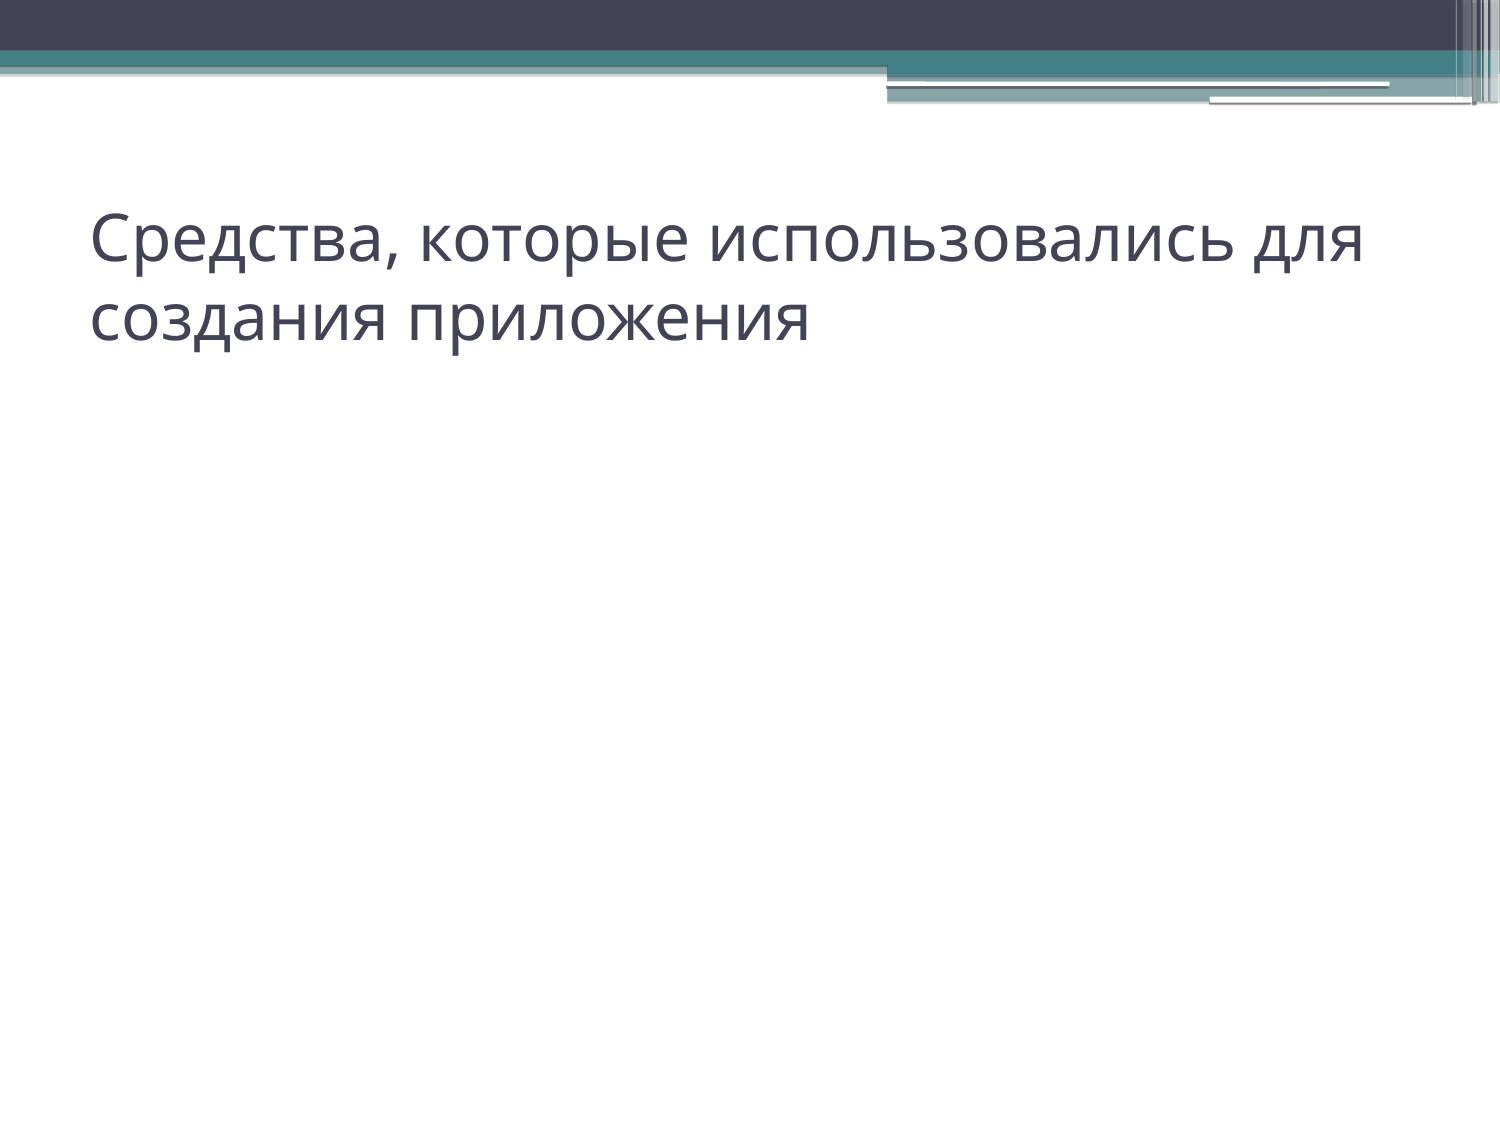

# Средства, которые использовались для создания приложения